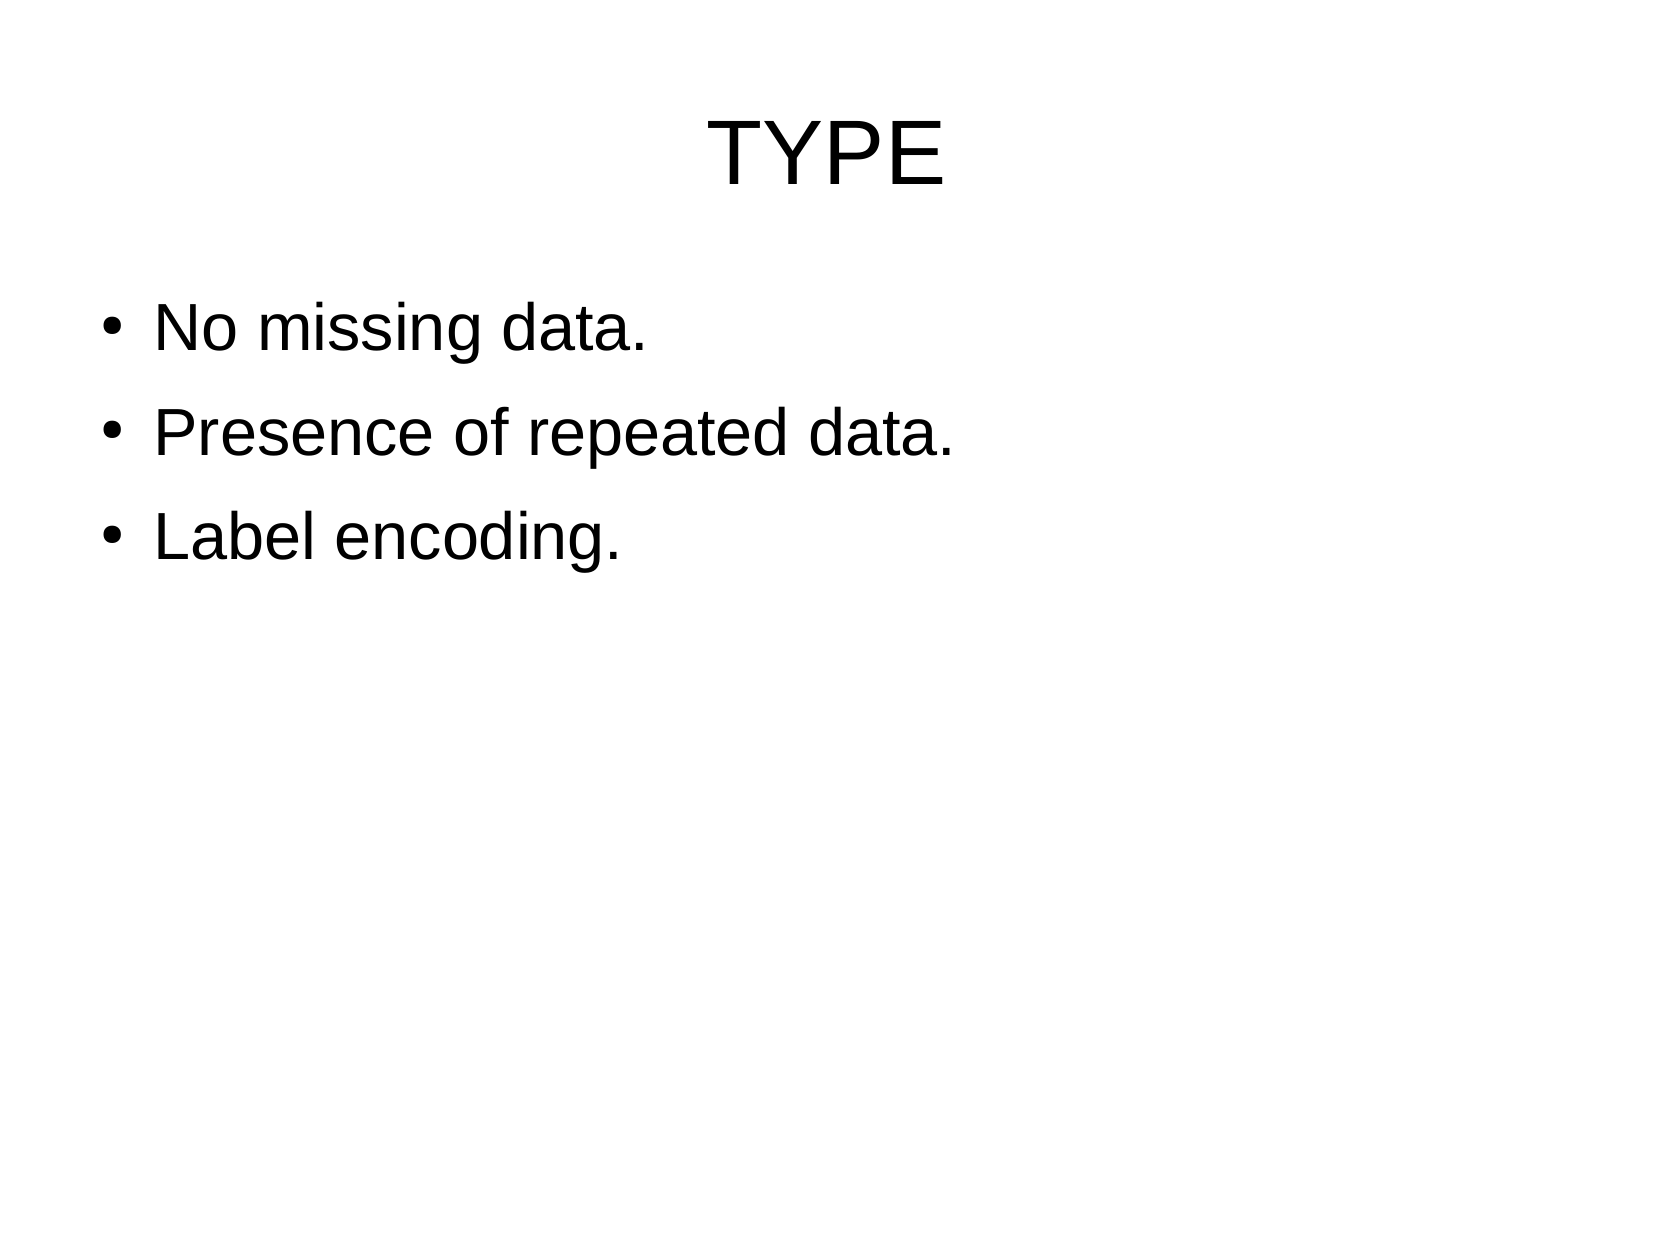

# TYPE
No missing data.
Presence of repeated data.
Label encoding.